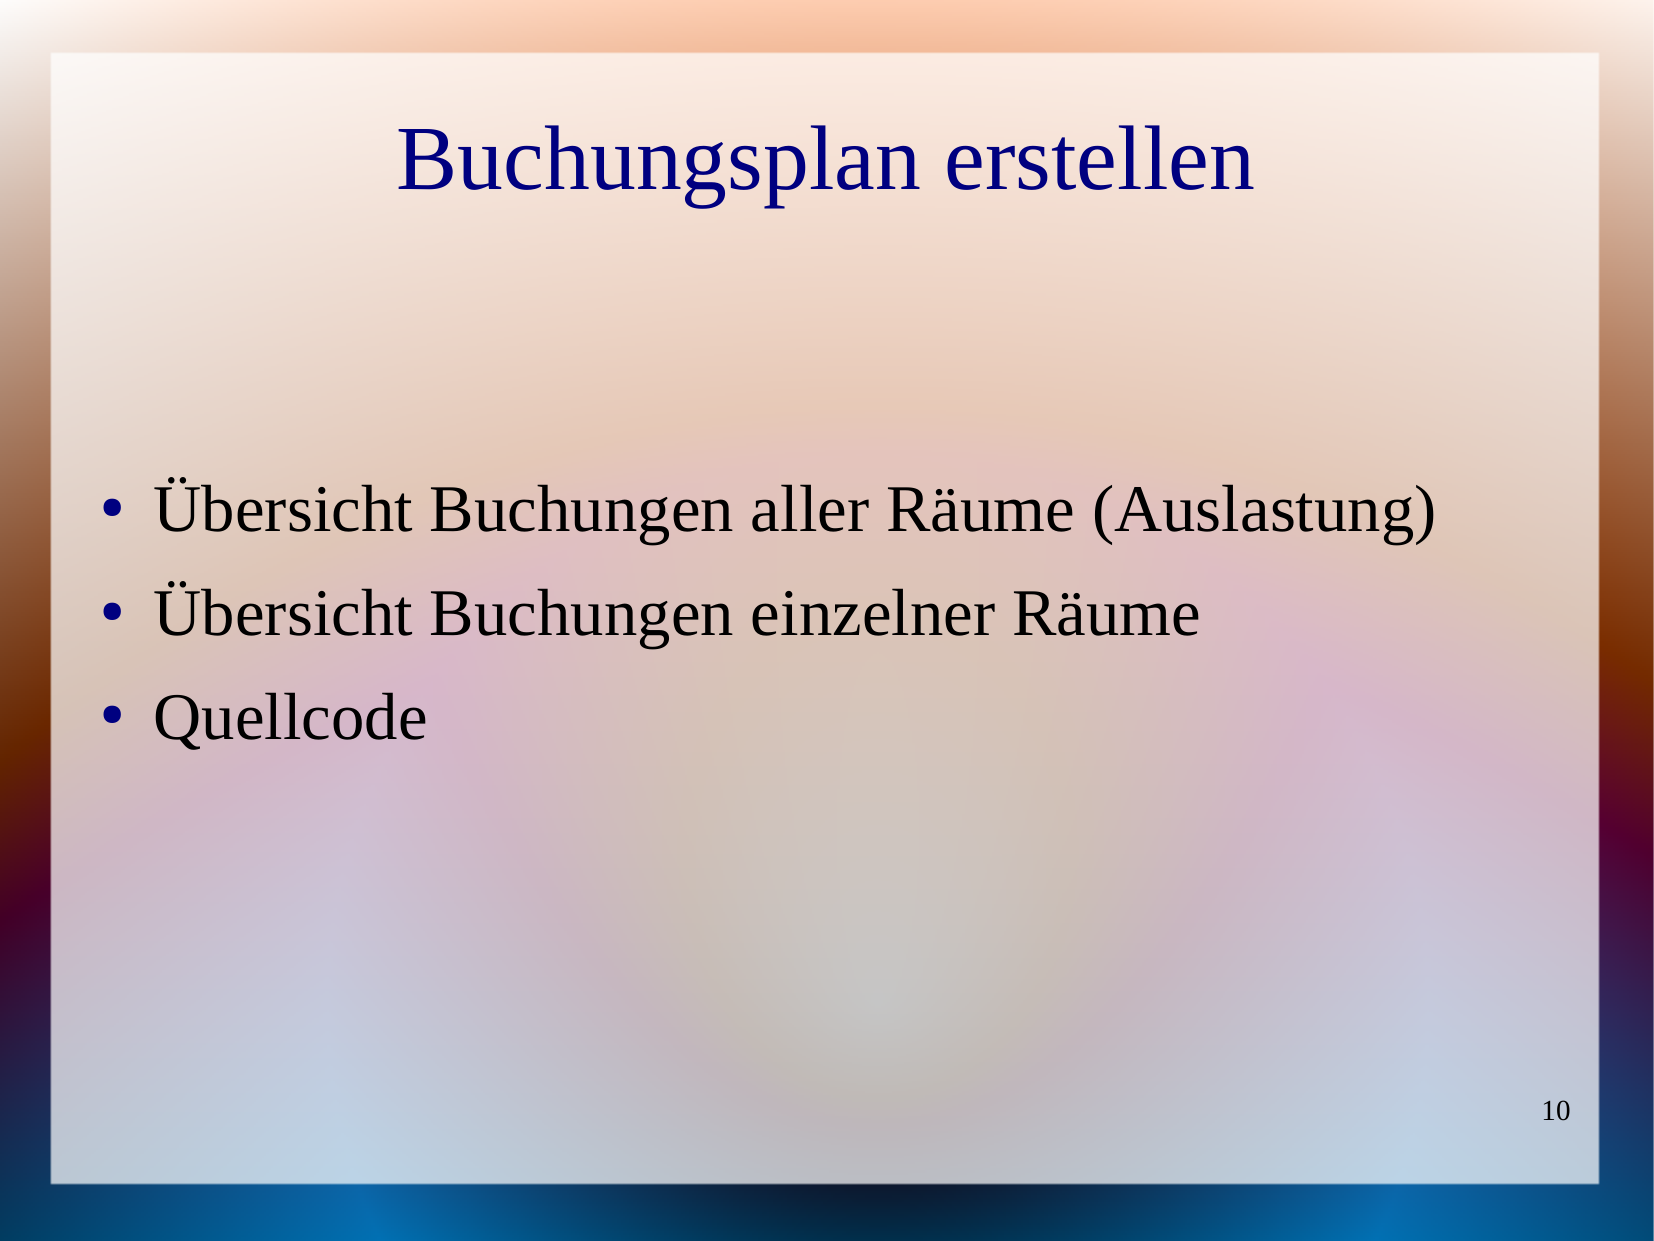

# Buchungsplan erstellen
Übersicht Buchungen aller Räume (Auslastung)
Übersicht Buchungen einzelner Räume
Quellcode
10